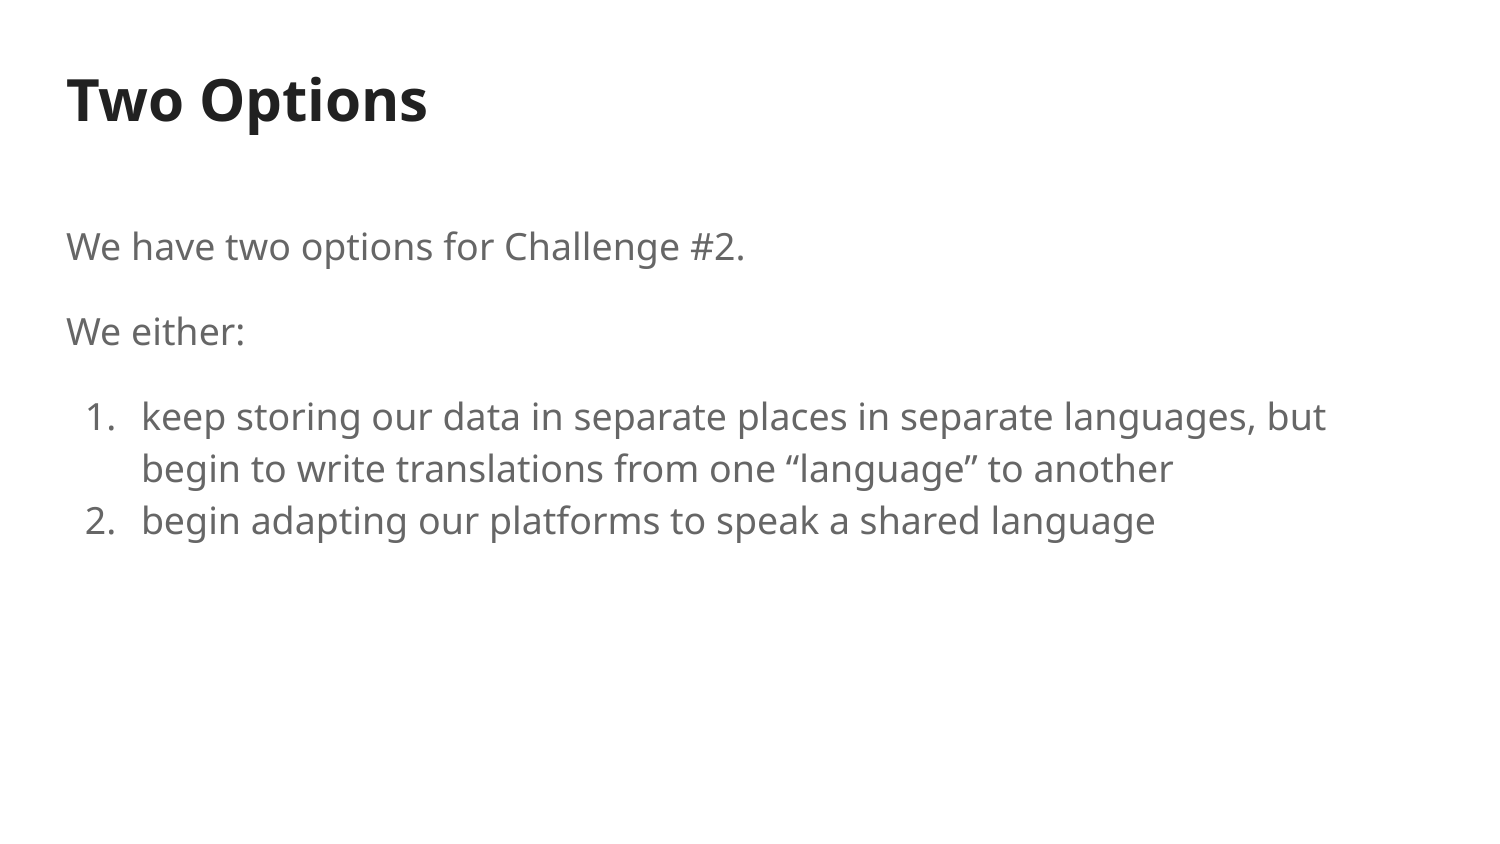

# Two Options
We have two options for Challenge #2.
We either:
keep storing our data in separate places in separate languages, but begin to write translations from one “language” to another
begin adapting our platforms to speak a shared language